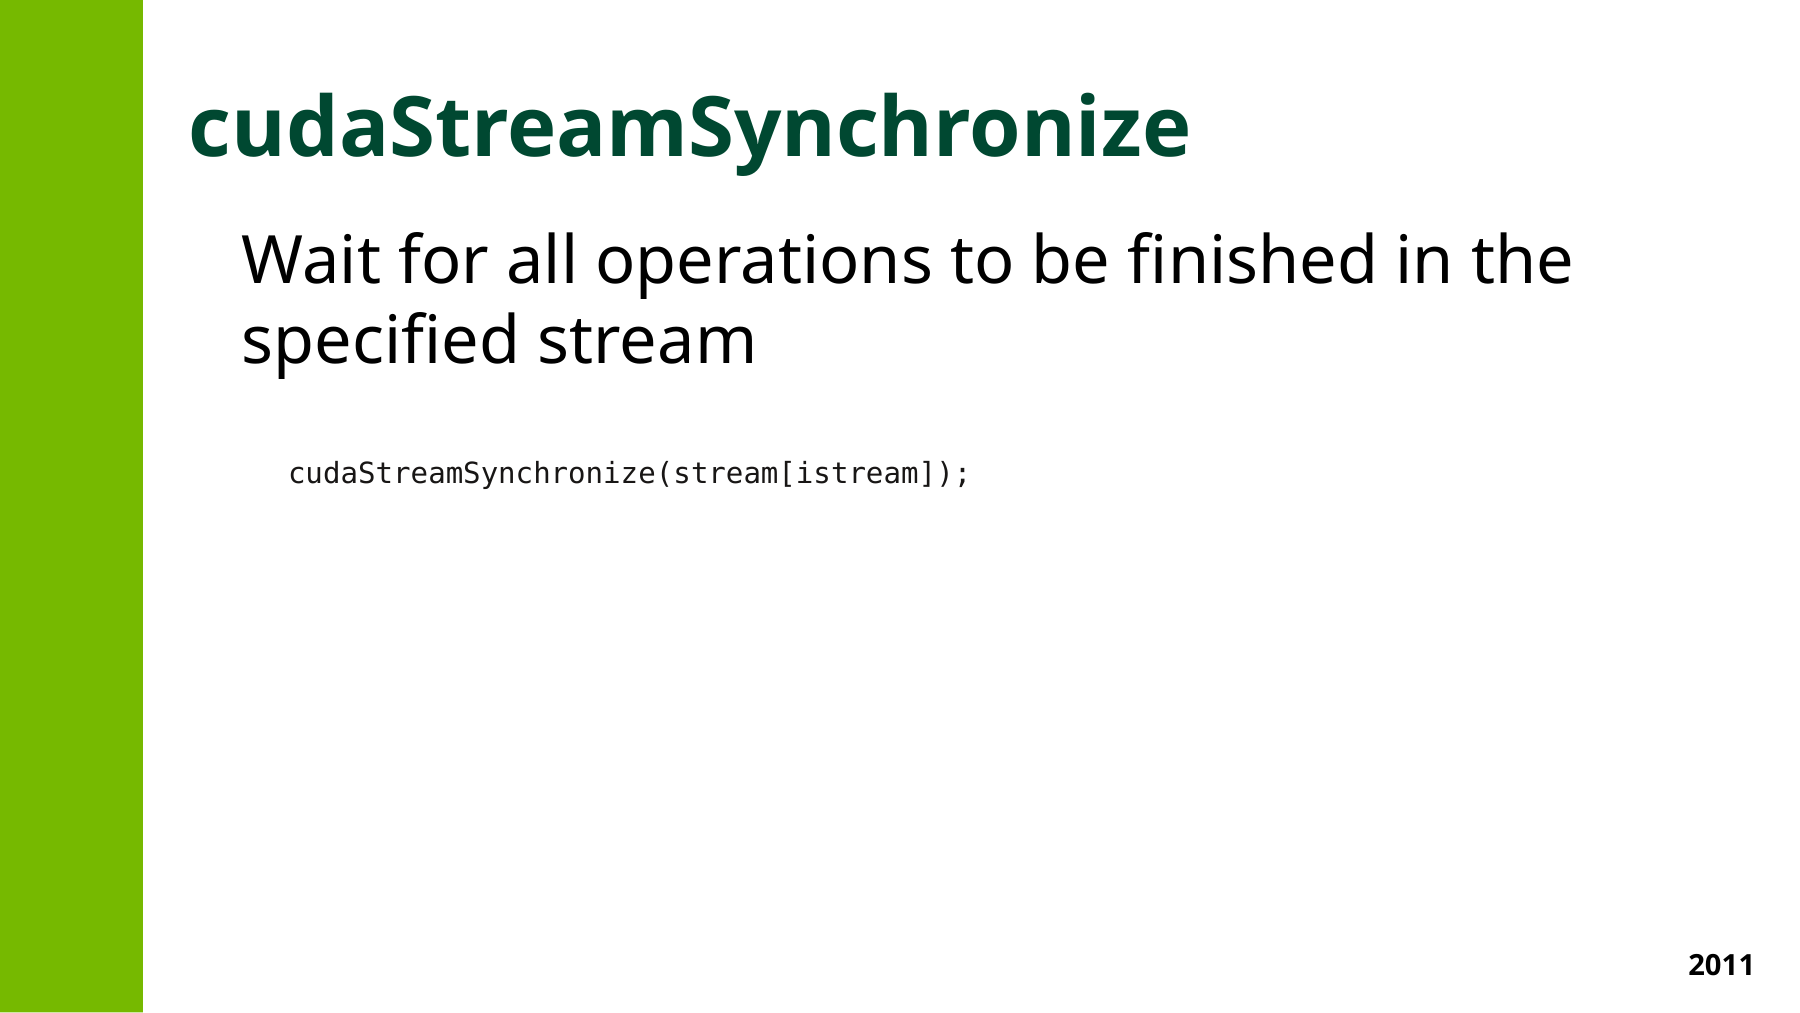

# cudaStreamSynchronize
Wait for all operations to be finished in the specified stream